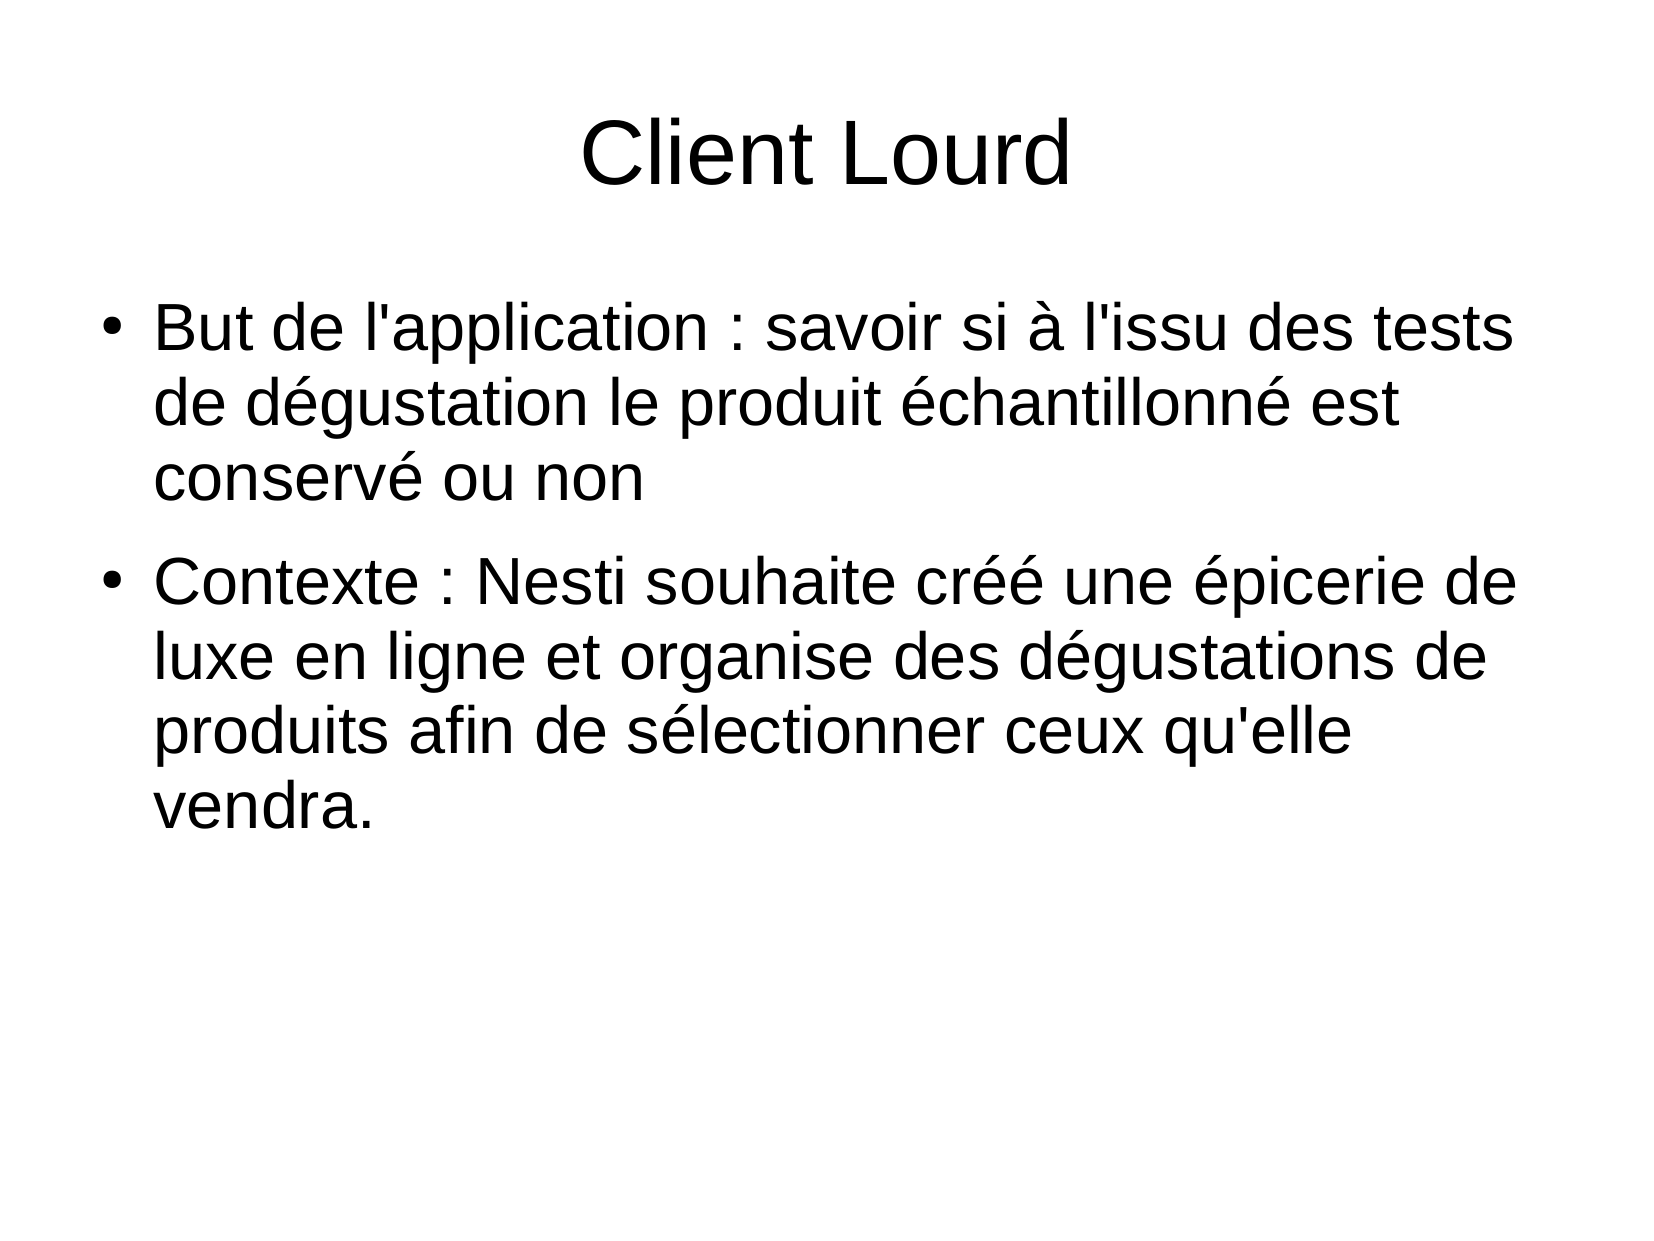

# Client Lourd
But de l'application : savoir si à l'issu des tests de dégustation le produit échantillonné est conservé ou non
Contexte : Nesti souhaite créé une épicerie de luxe en ligne et organise des dégustations de produits afin de sélectionner ceux qu'elle vendra.